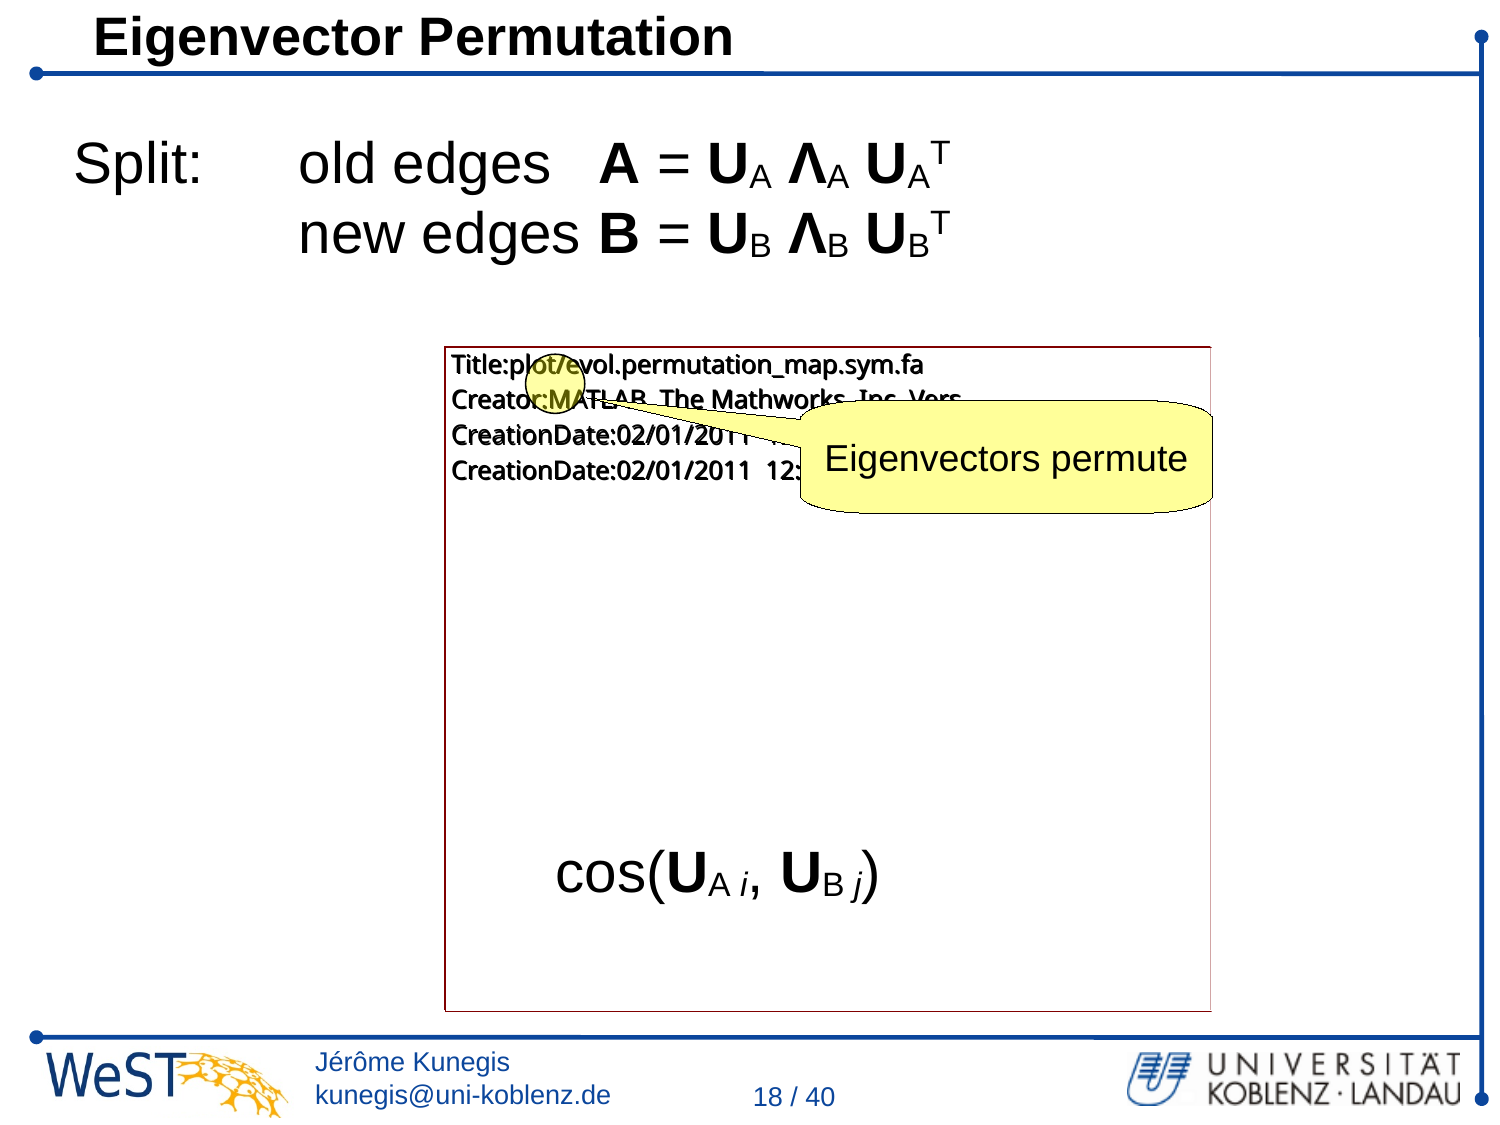

Eigenvector Permutation
Split:		old edges 	A = UA ΛA UAT
 			new edges 	B = UB ΛB UBT
Eigenvectors permute
cos(UA i, UB j)